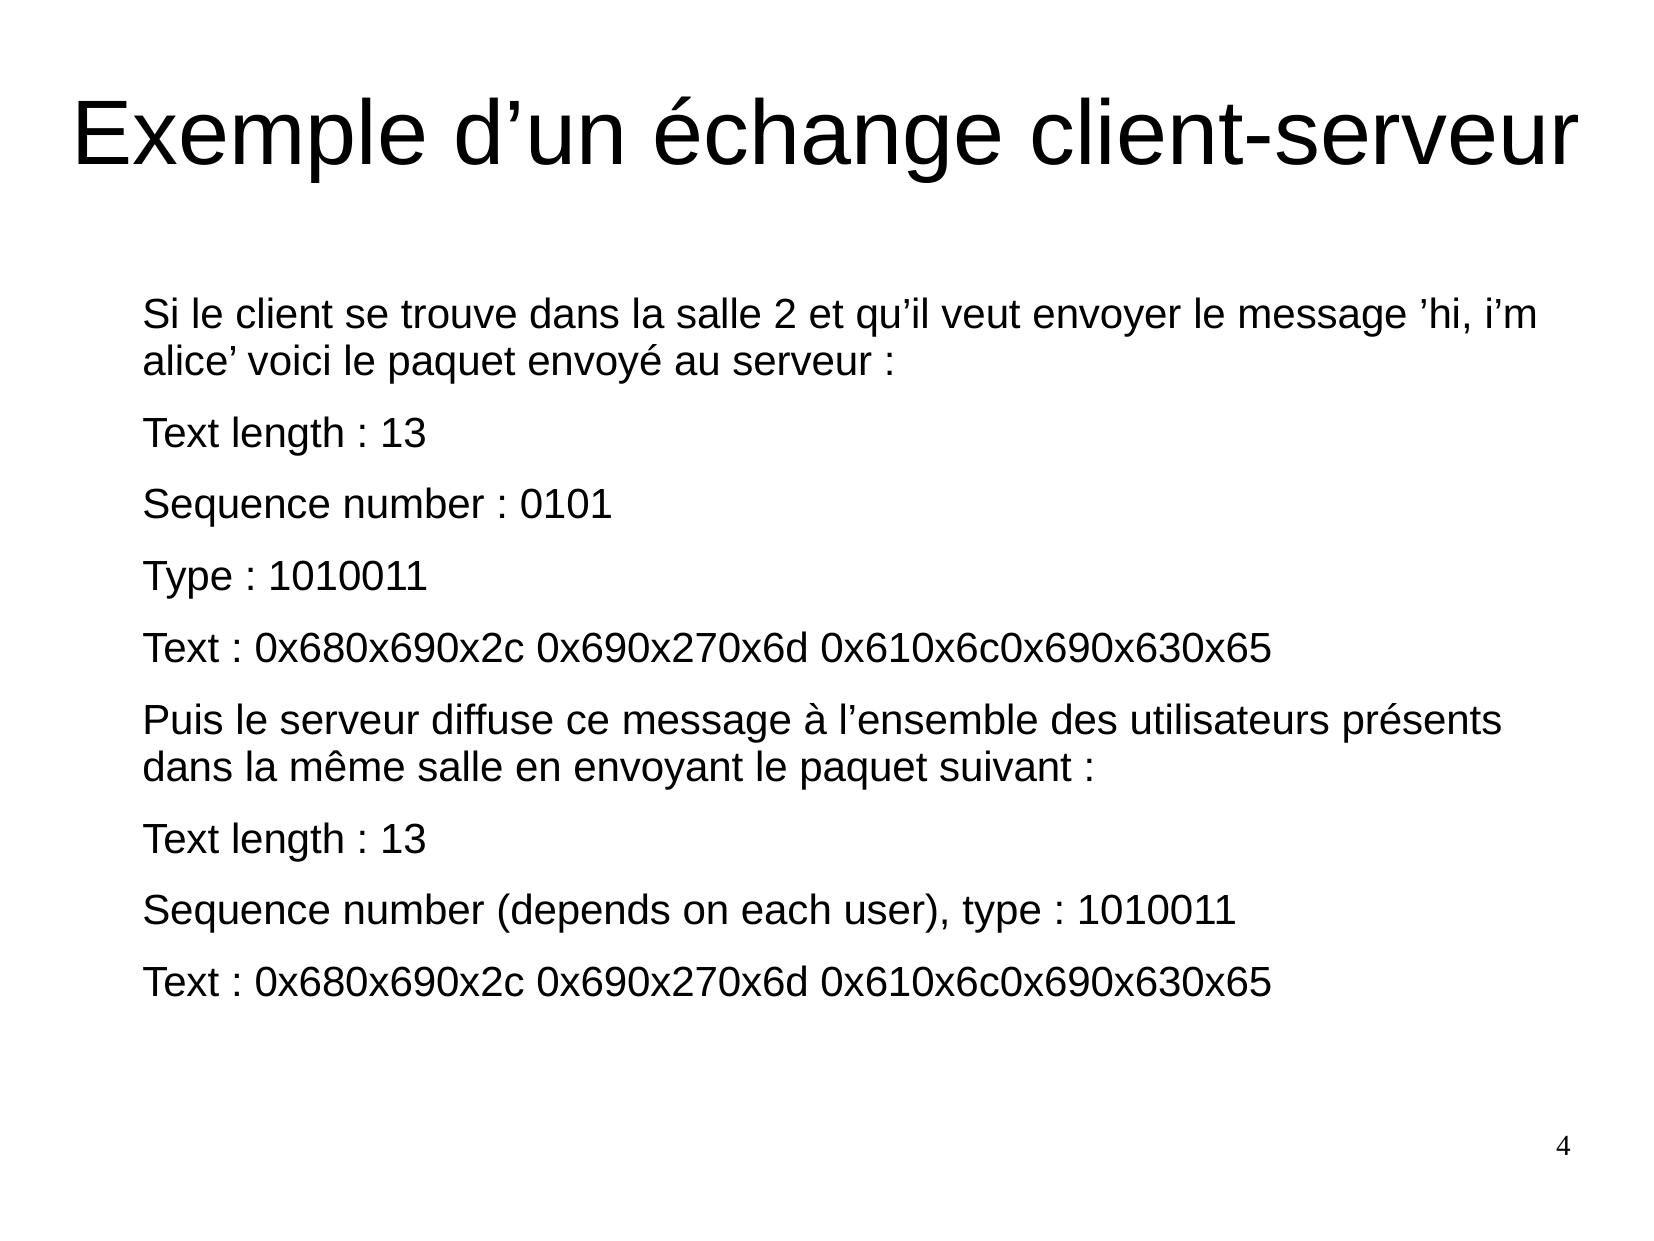

# Exemple d’un échange client-serveur
Si le client se trouve dans la salle 2 et qu’il veut envoyer le message ’hi, i’m alice’ voici le paquet envoyé au serveur :
Text length : 13
Sequence number : 0101
Type : 1010011
Text : 0x680x690x2c 0x690x270x6d 0x610x6c0x690x630x65
Puis le serveur diffuse ce message à l’ensemble des utilisateurs présents dans la même salle en envoyant le paquet suivant :
Text length : 13
Sequence number (depends on each user), type : 1010011
Text : 0x680x690x2c 0x690x270x6d 0x610x6c0x690x630x65
4